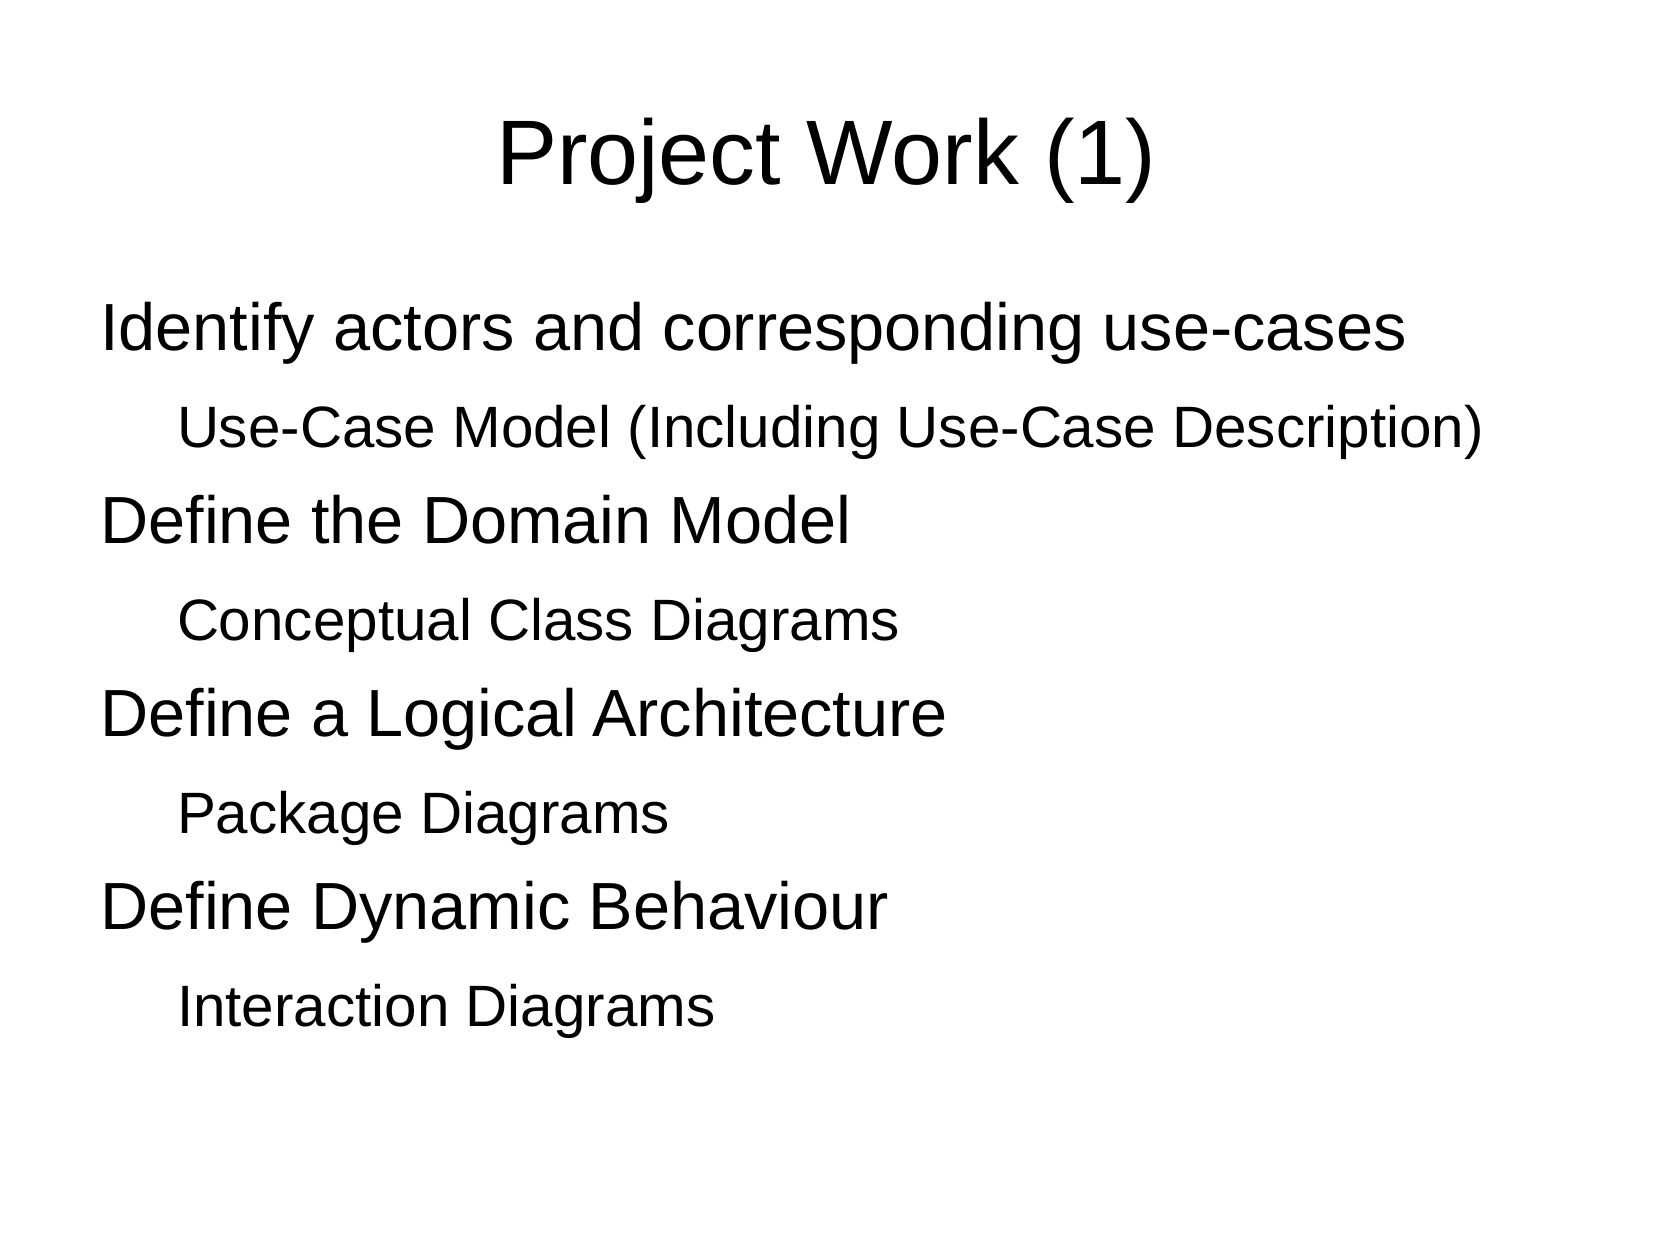

# Project Work (1)
Identify actors and corresponding use-cases
Use-Case Model (Including Use-Case Description)
Define the Domain Model
Conceptual Class Diagrams
Define a Logical Architecture
Package Diagrams
Define Dynamic Behaviour
Interaction Diagrams